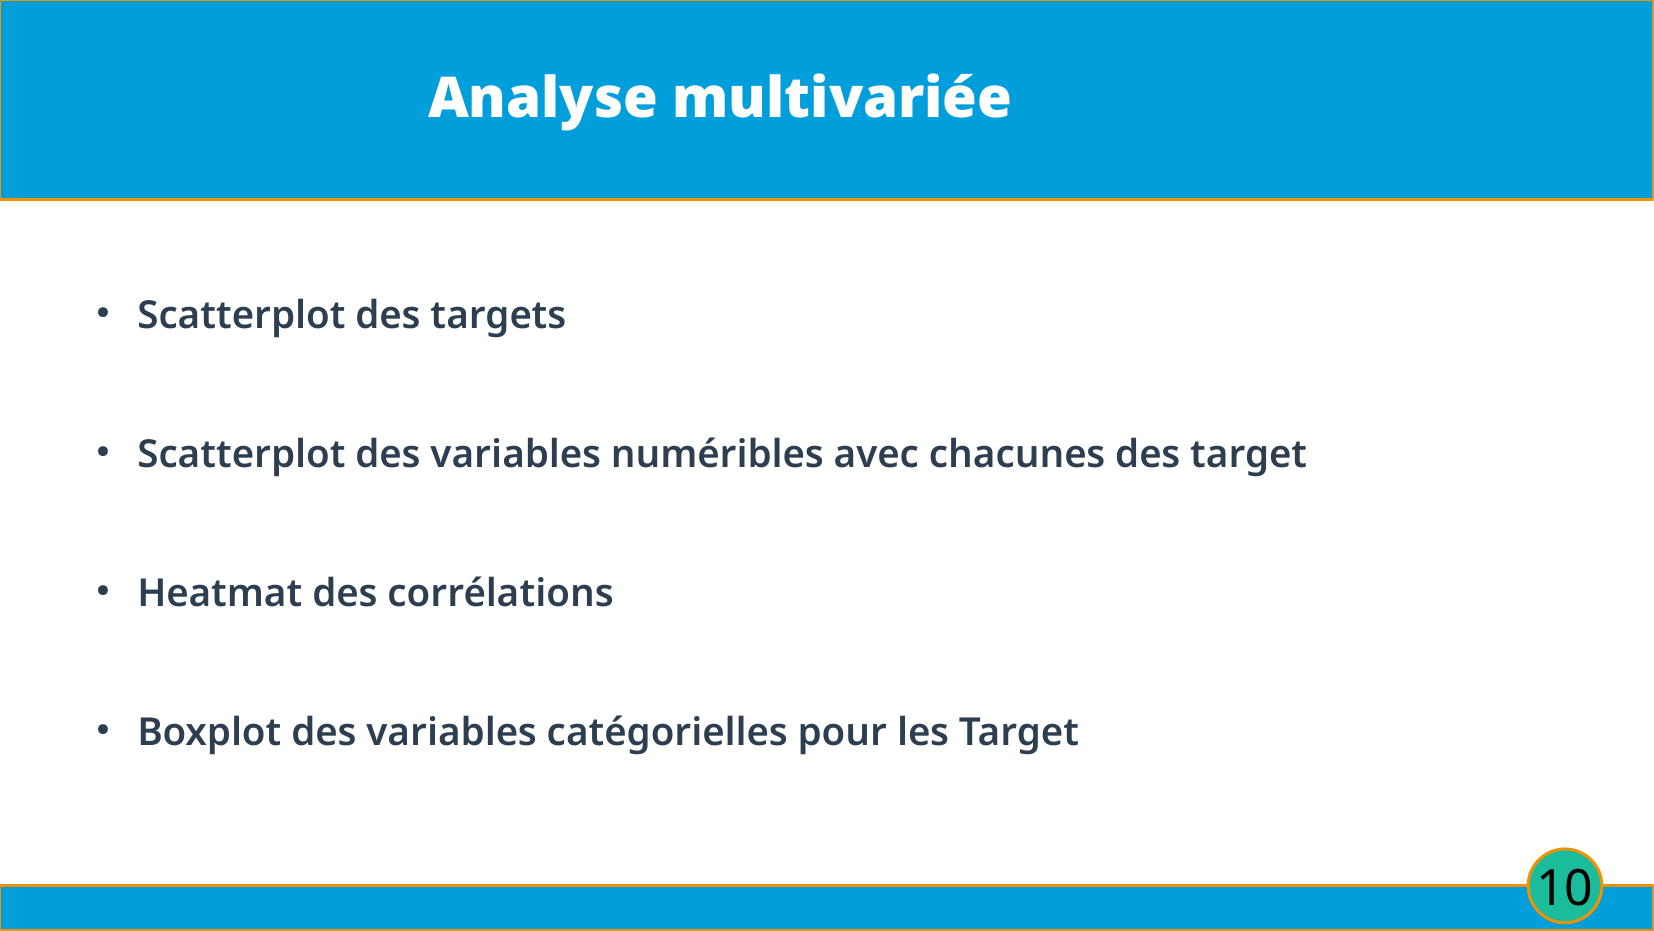

# Analyse multivariée
Scatterplot des targets
Scatterplot des variables numéribles avec chacunes des target
Heatmat des corrélations
Boxplot des variables catégorielles pour les Target